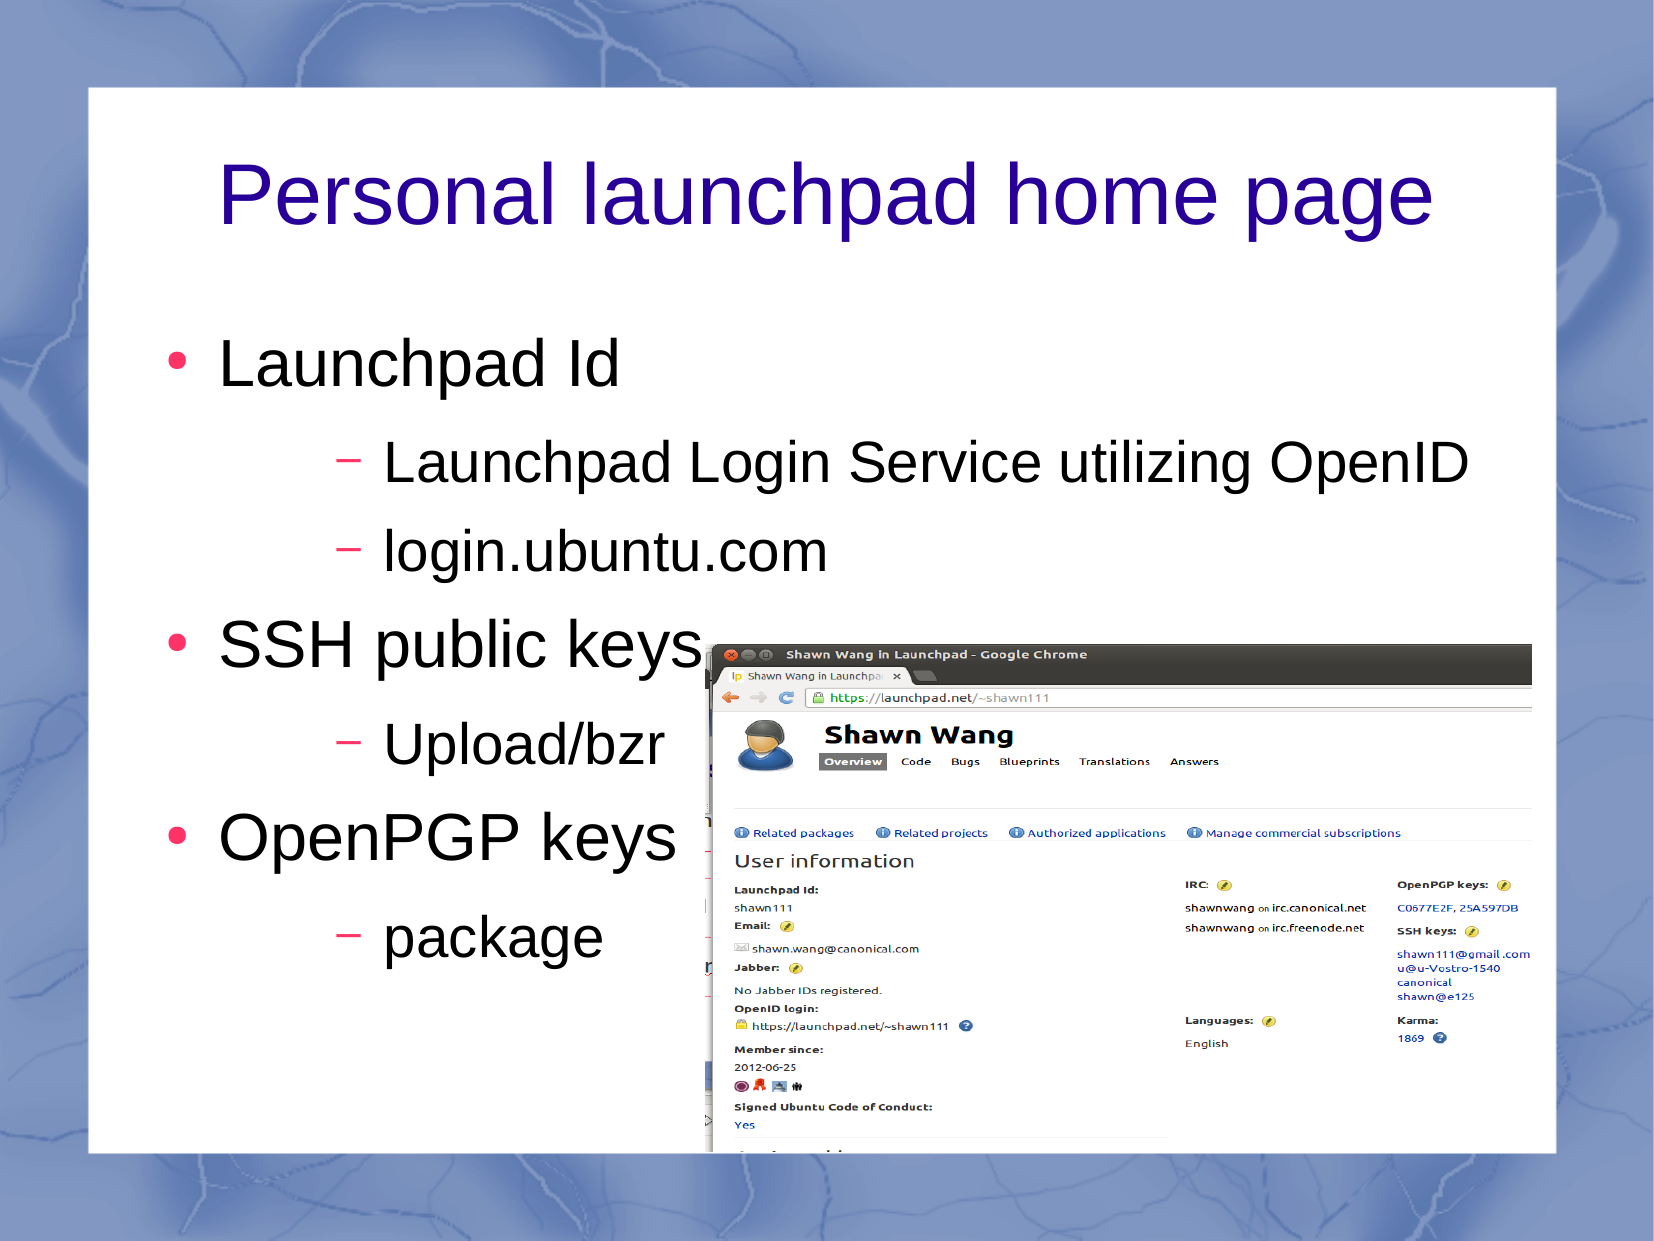

# Personal launchpad home page
Launchpad Id
Launchpad Login Service utilizing OpenID
login.ubuntu.com
SSH public keys
Upload/bzr
OpenPGP keys
package